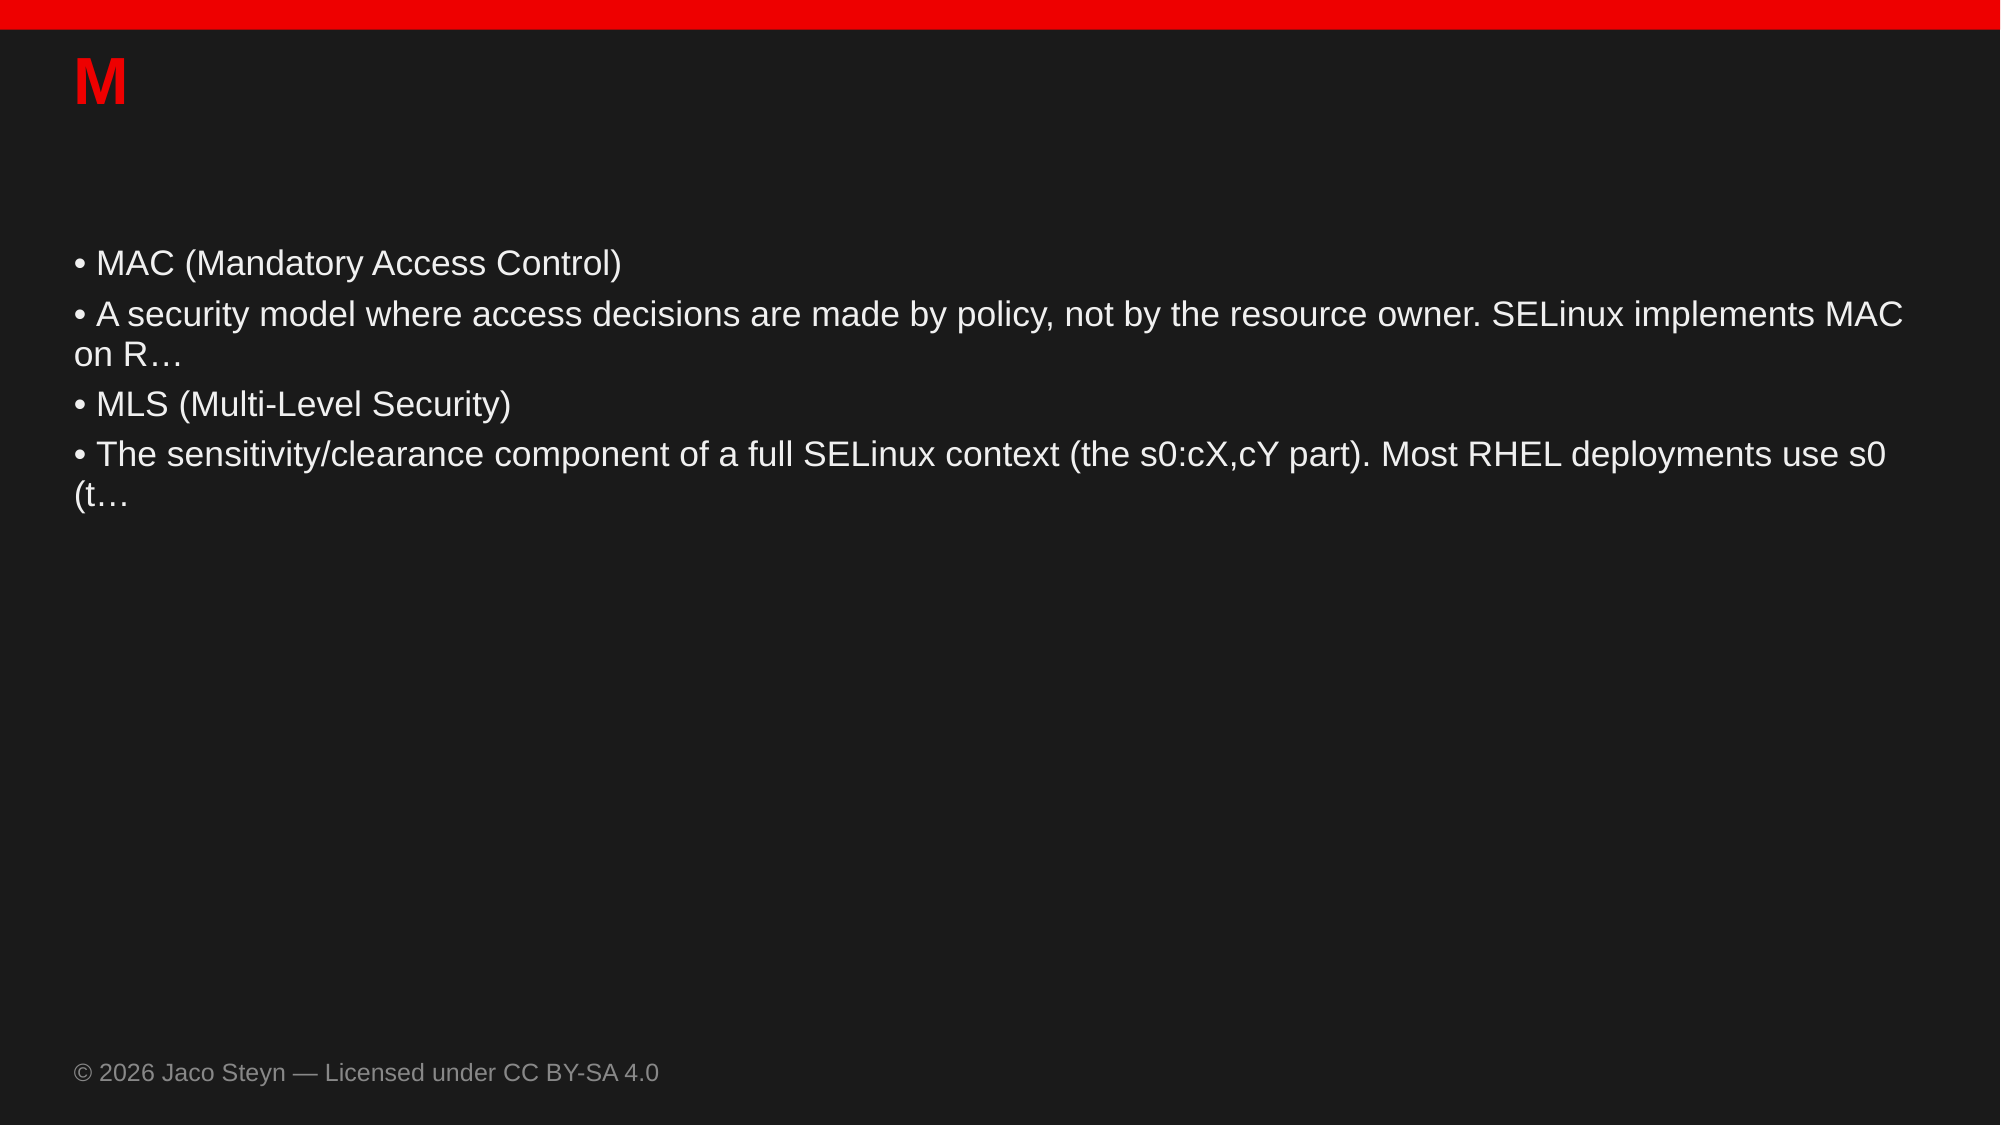

M
• MAC (Mandatory Access Control)
• A security model where access decisions are made by policy, not by the resource owner. SELinux implements MAC on R…
• MLS (Multi-Level Security)
• The sensitivity/clearance component of a full SELinux context (the s0:cX,cY part). Most RHEL deployments use s0 (t…
© 2026 Jaco Steyn — Licensed under CC BY-SA 4.0